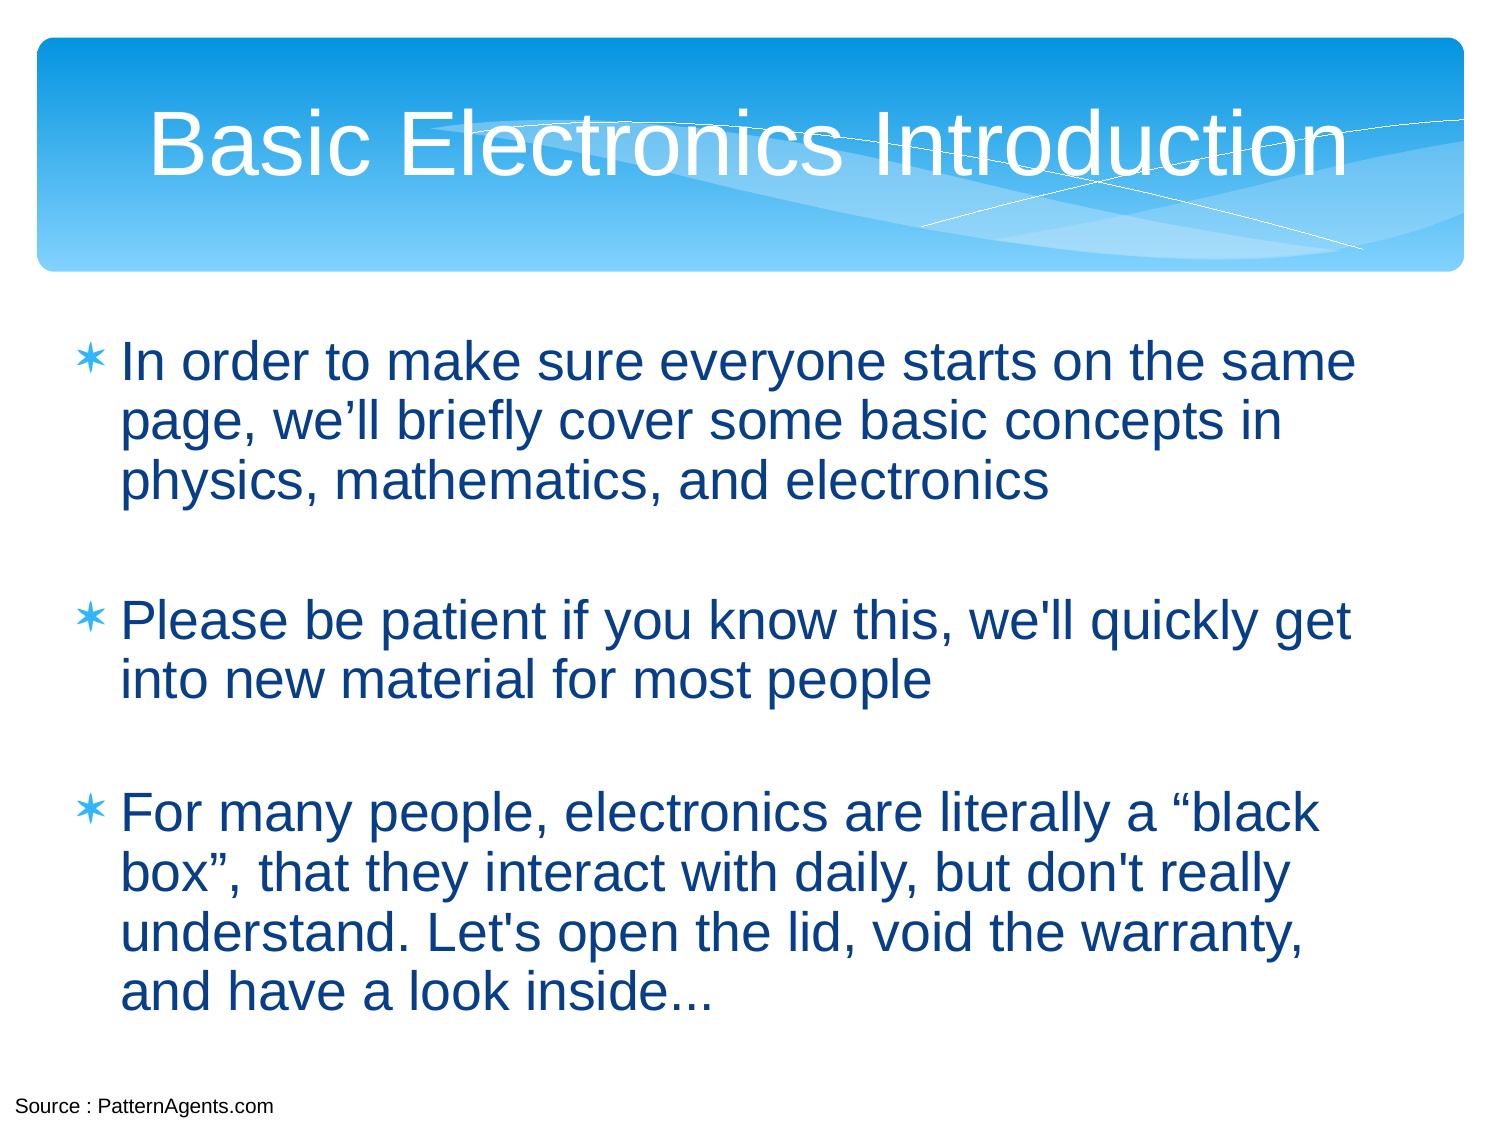

# Basic Electronics Introduction
In order to make sure everyone starts on the same page, we’ll briefly cover some basic concepts in physics, mathematics, and electronics
Please be patient if you know this, we'll quickly get into new material for most people
For many people, electronics are literally a “black box”, that they interact with daily, but don't really understand. Let's open the lid, void the warranty,
and have a look inside...
Source : PatternAgents.com